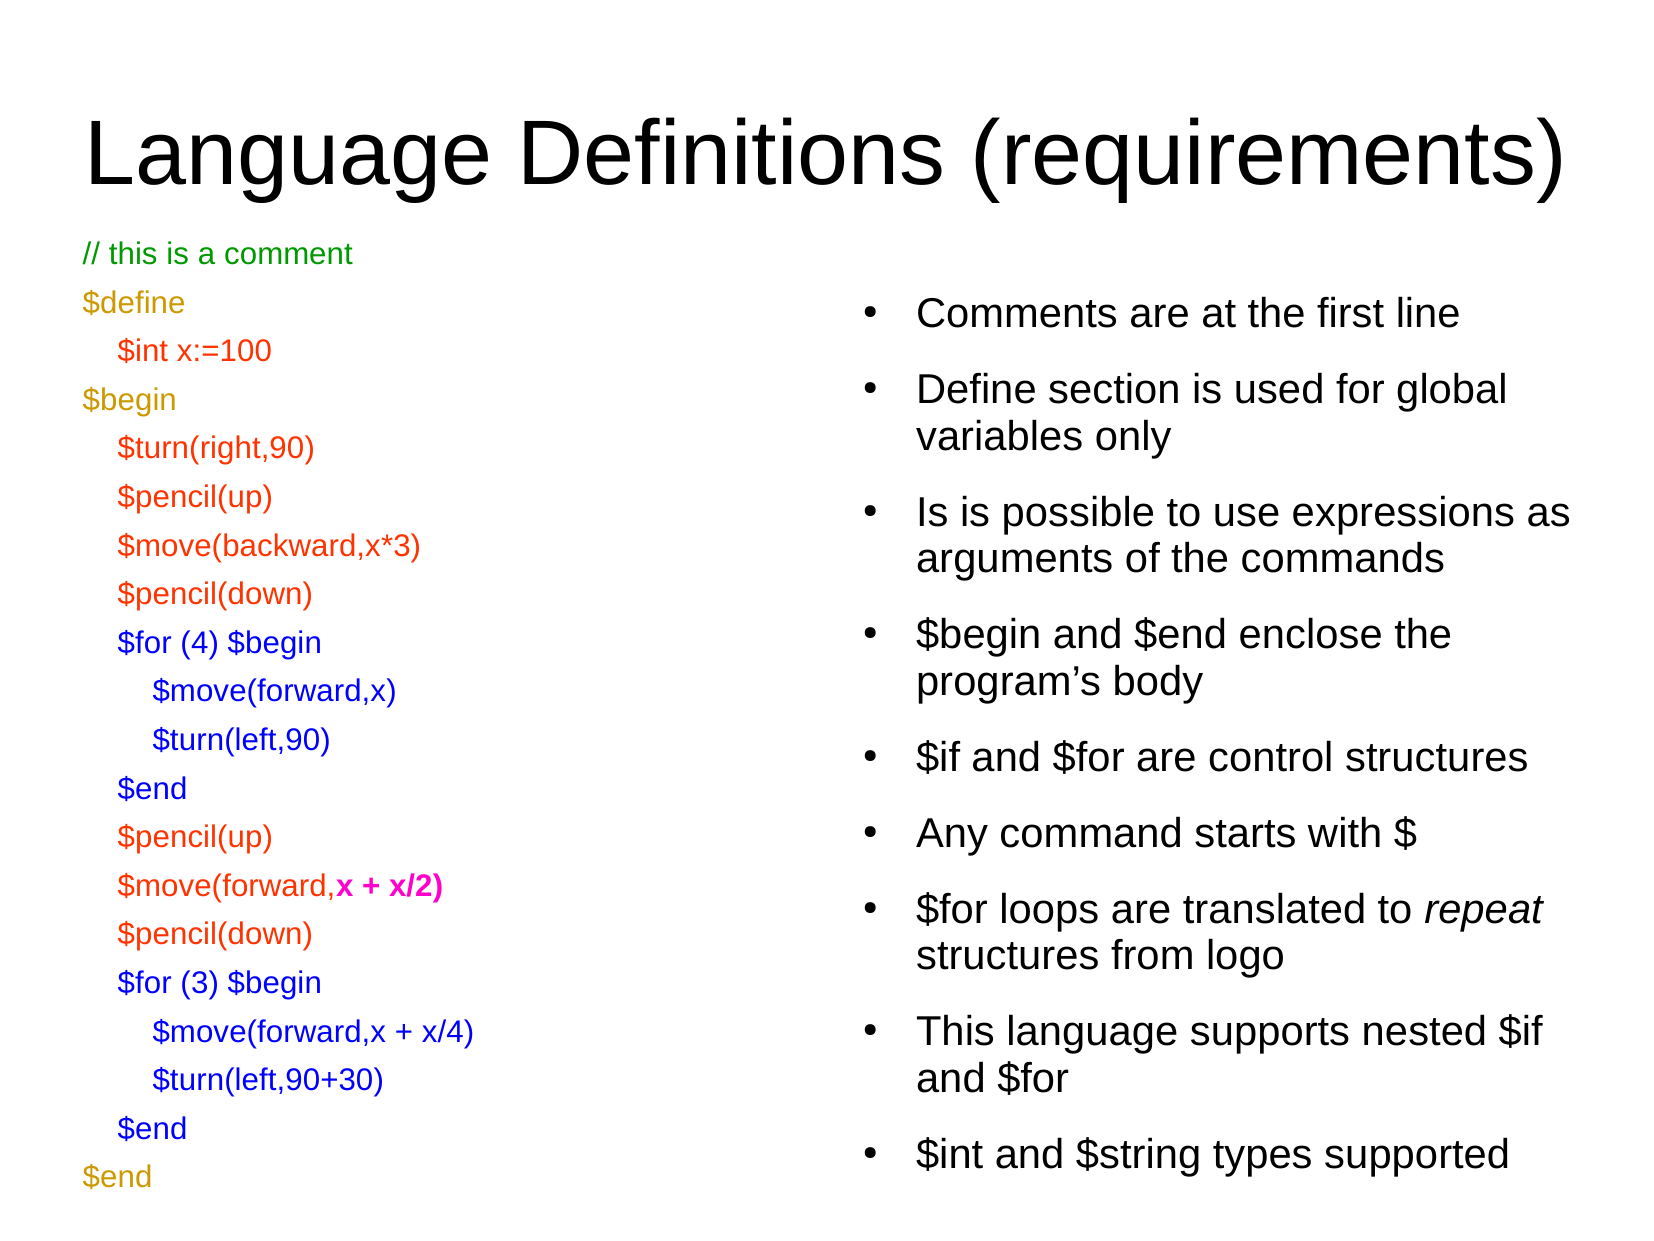

# Language Definitions (requirements)
// this is a comment
$define
 $int x:=100
$begin
 $turn(right,90)
 $pencil(up)
 $move(backward,x*3)
 $pencil(down)
 $for (4) $begin
 $move(forward,x)
 $turn(left,90)
 $end
 $pencil(up)
 $move(forward,x + x/2)
 $pencil(down)
 $for (3) $begin
 $move(forward,x + x/4)
 $turn(left,90+30)
 $end
$end
Comments are at the first line
Define section is used for global variables only
Is is possible to use expressions as arguments of the commands
$begin and $end enclose the program’s body
$if and $for are control structures
Any command starts with $
$for loops are translated to repeat structures from logo
This language supports nested $if and $for
$int and $string types supported